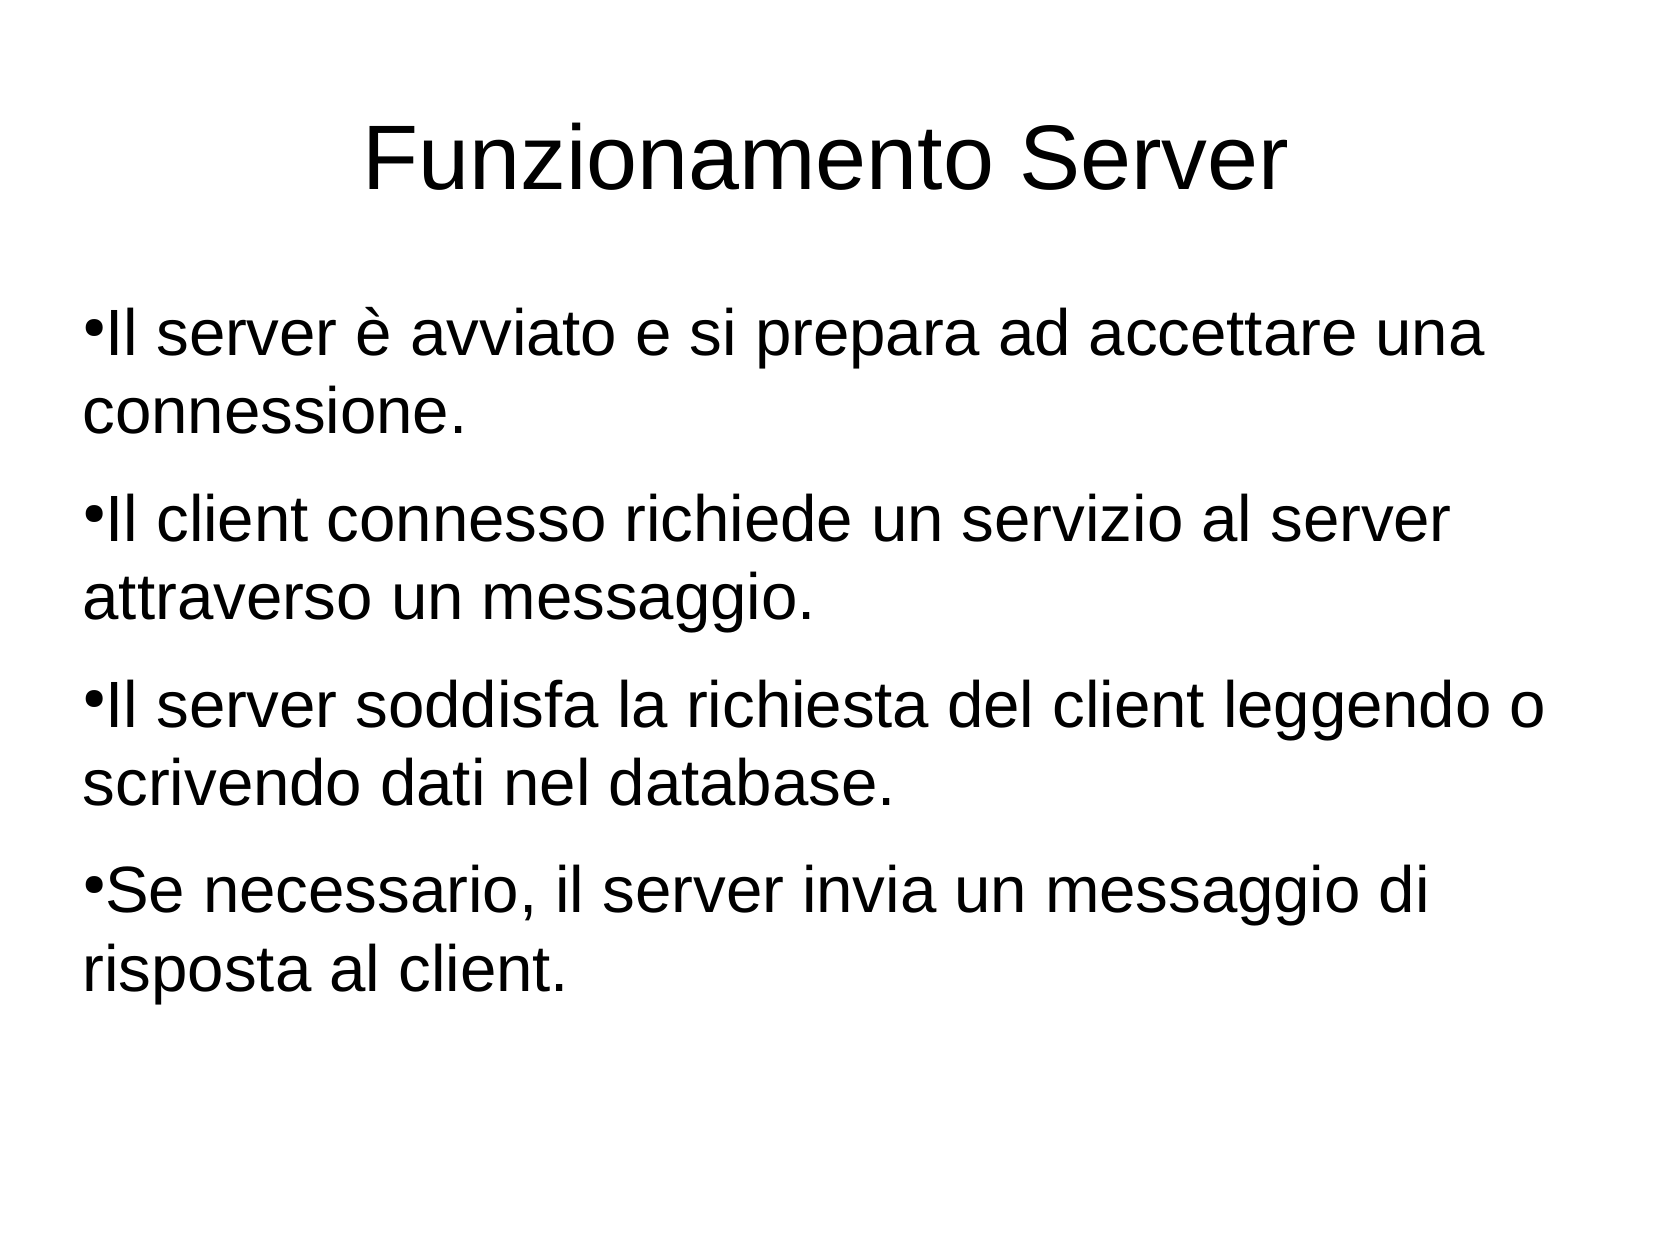

# Funzionamento Server
Il server è avviato e si prepara ad accettare una connessione.
Il client connesso richiede un servizio al server attraverso un messaggio.
Il server soddisfa la richiesta del client leggendo o scrivendo dati nel database.
Se necessario, il server invia un messaggio di risposta al client.